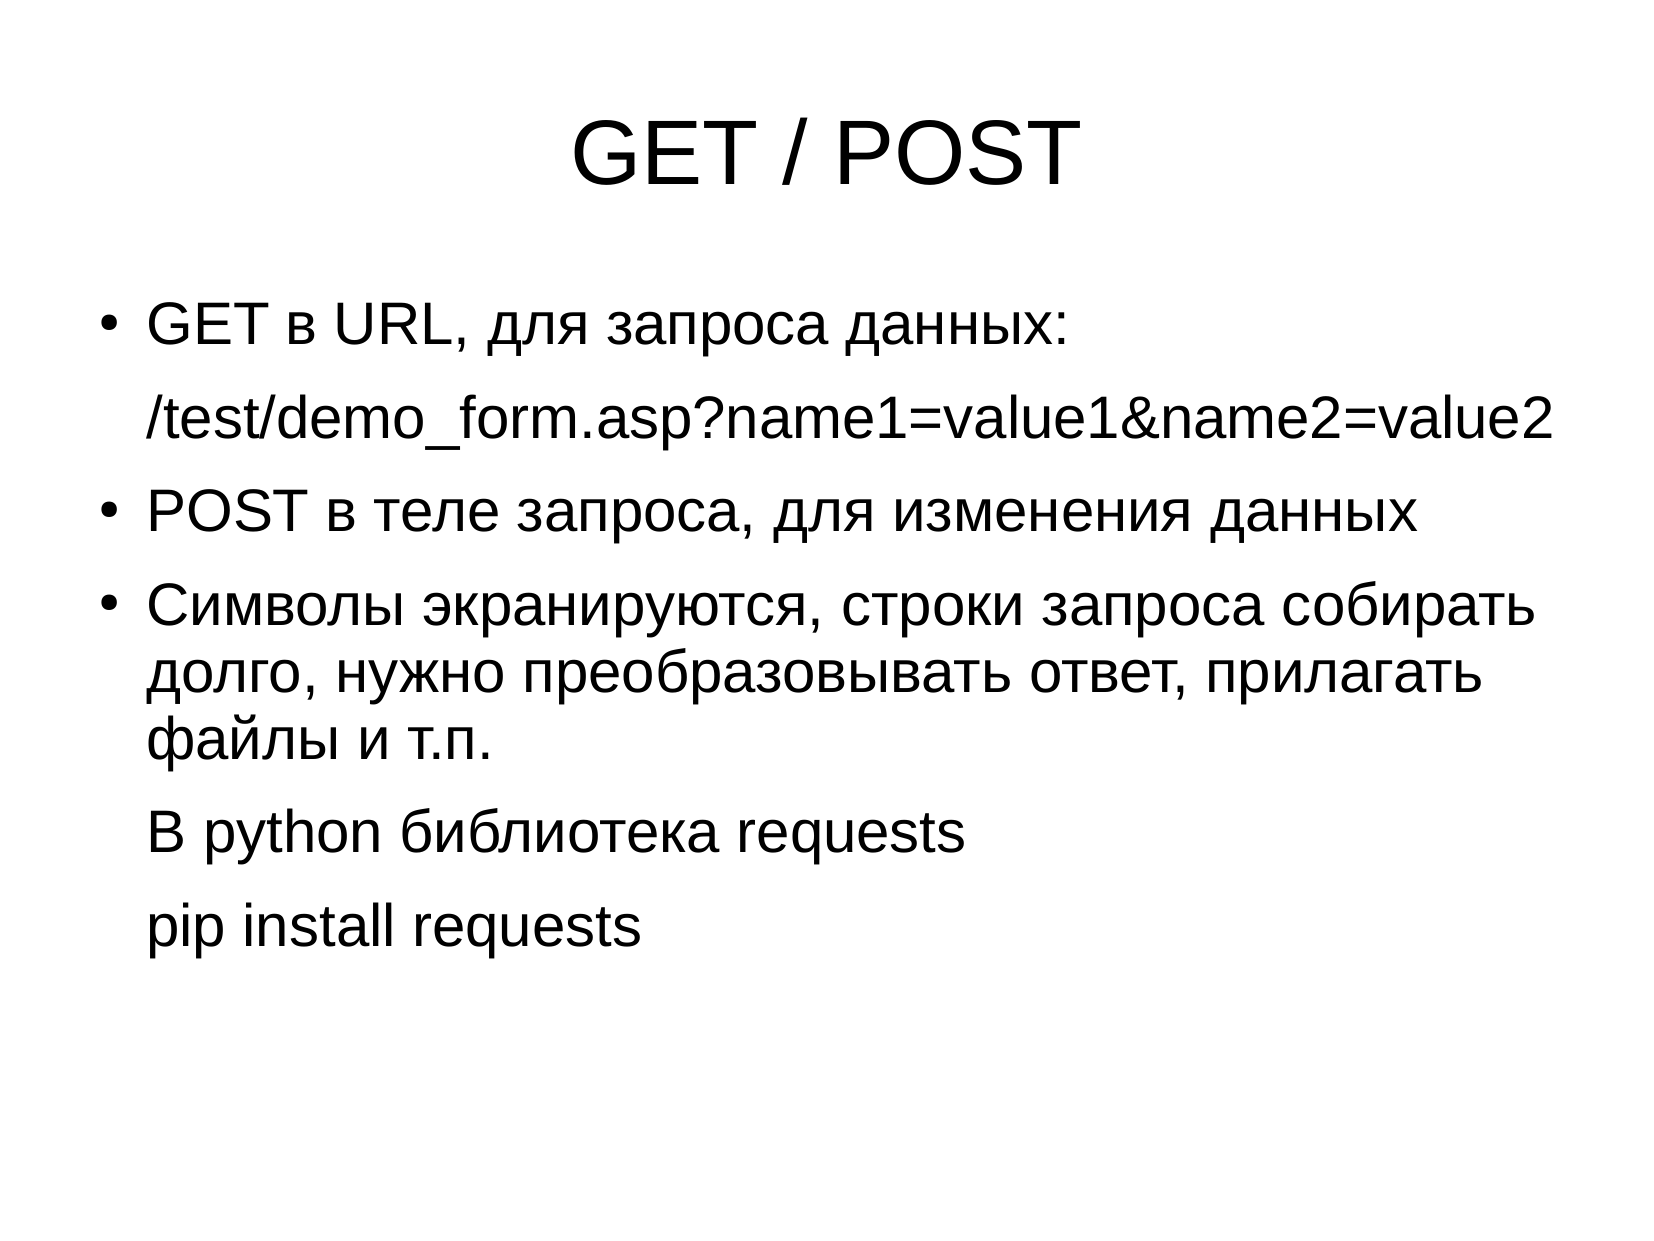

# GET / POST
GET в URL, для запроса данных:
/test/demo_form.asp?name1=value1&name2=value2
POST в теле запроса, для изменения данных
Символы экранируются, строки запроса собирать долго, нужно преобразовывать ответ, прилагать файлы и т.п.
В python библиотека requests
pip install requests